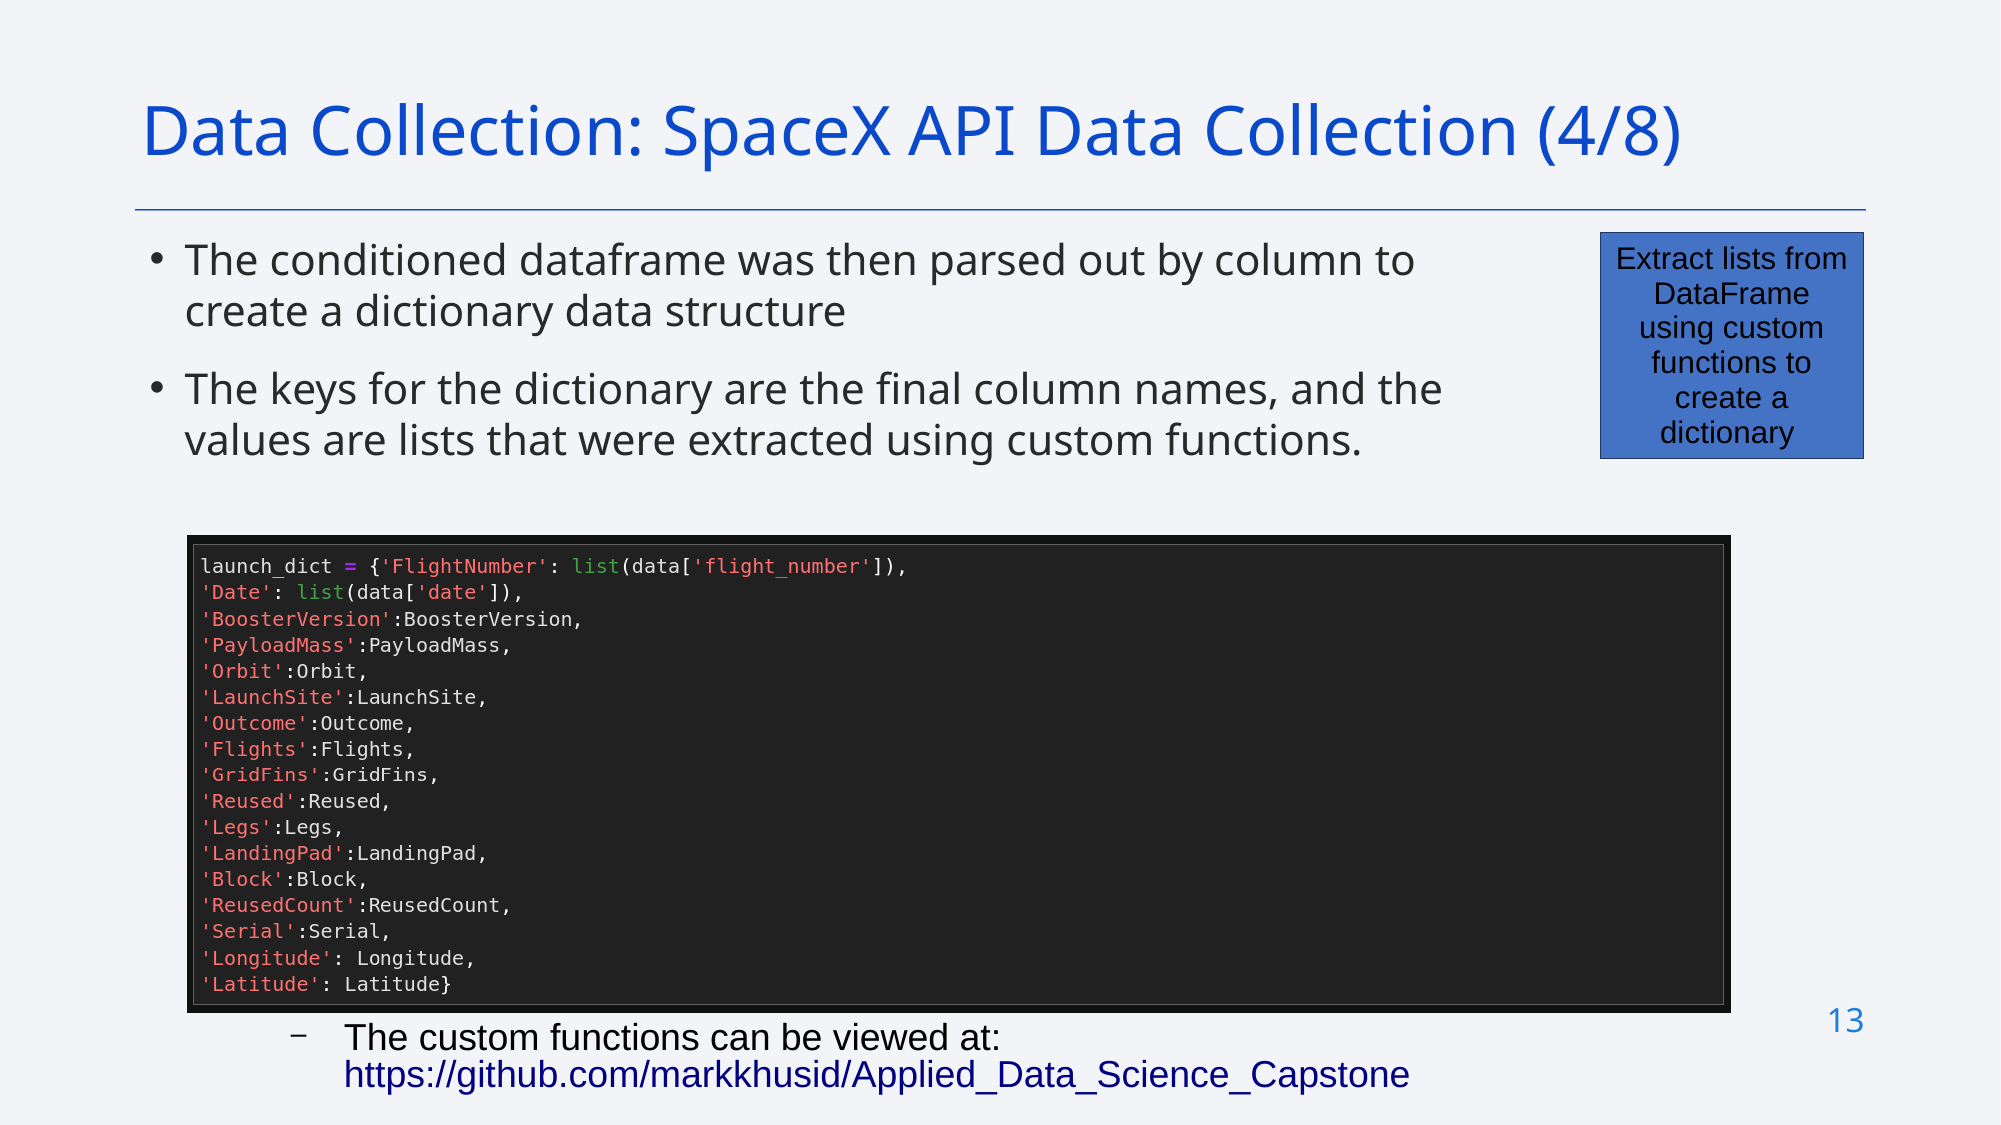

Data Collection: SpaceX API Data Collection (4/8)
# The conditioned dataframe was then parsed out by column to create a dictionary data structure
The keys for the dictionary are the final column names, and the values are lists that were extracted using custom functions.
Extract lists from DataFrame using custom functions to create a dictionary
13
The custom functions can be viewed at: https://github.com/markkhusid/Applied_Data_Science_Capstone